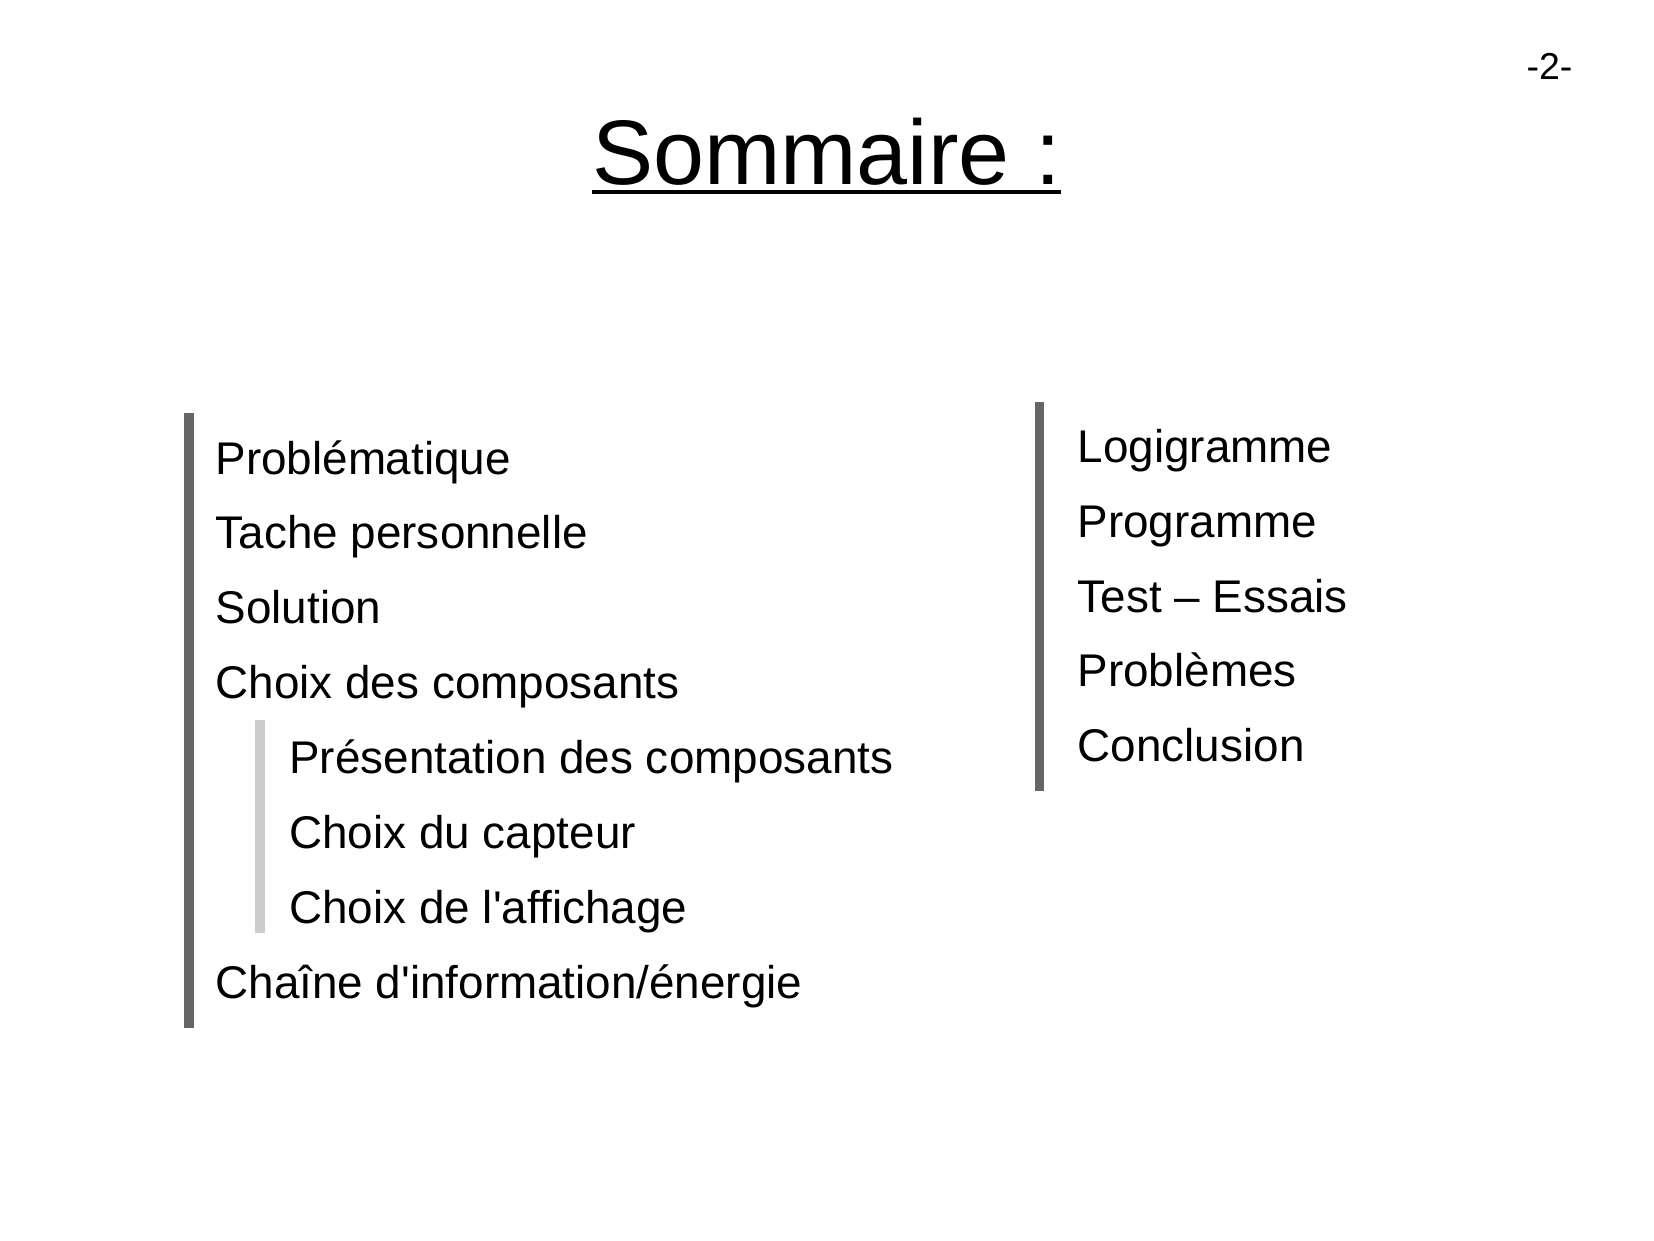

-2-
# Sommaire :
Logigramme
Programme
Test – Essais
Problèmes
Conclusion
Problématique
Tache personnelle
Solution
Choix des composants
	Présentation des composants
	Choix du capteur
	Choix de l'affichage
Chaîne d'information/énergie